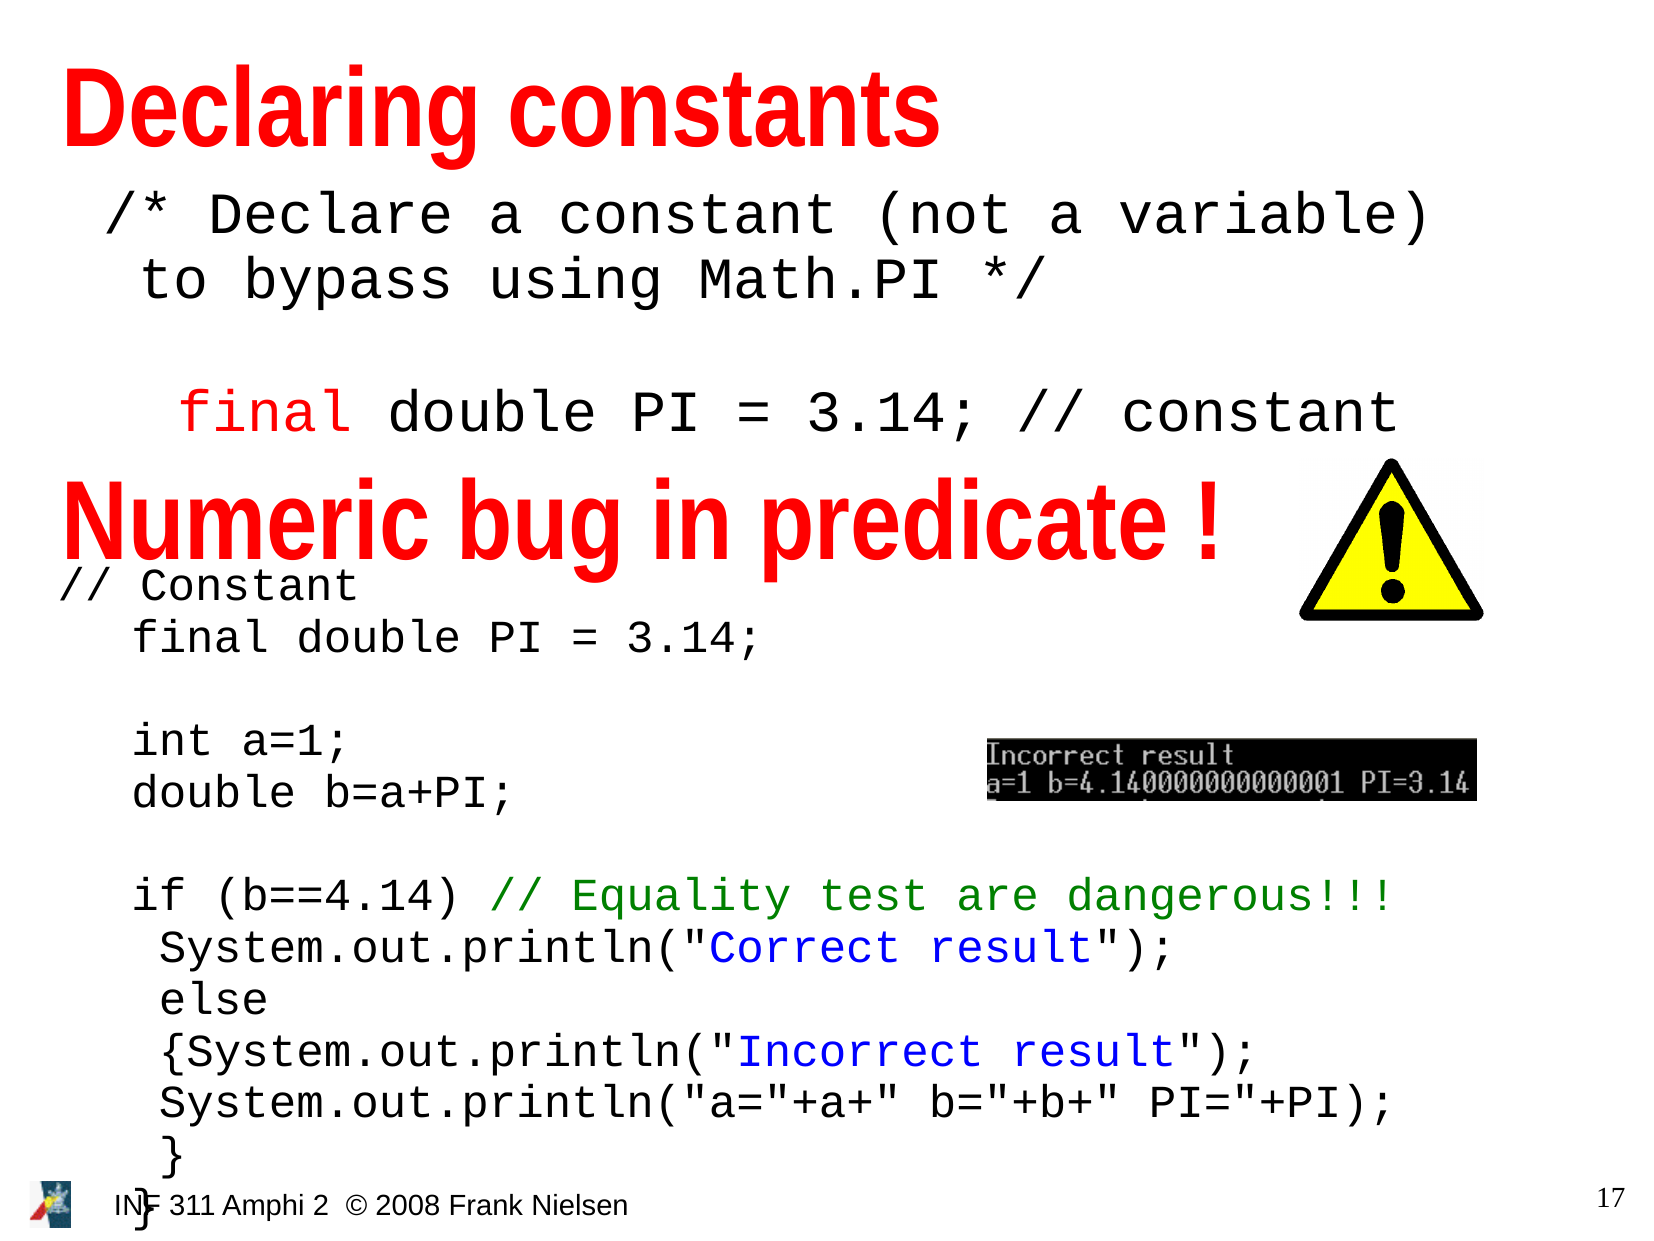

Declaring constants
/* Declare a constant (not a variable)
 to bypass using Math.PI */
	final double PI = 3.14; // constant
Numeric bug in predicate !
// Constant
	final double PI = 3.14;
	int a=1;
	double b=a+PI;
	if (b==4.14) // Equality test are dangerous!!!
	 System.out.println("Correct result");
	 else
	 {System.out.println("Incorrect result");
	 System.out.println("a="+a+" b="+b+" PI="+PI);
	 }
	}